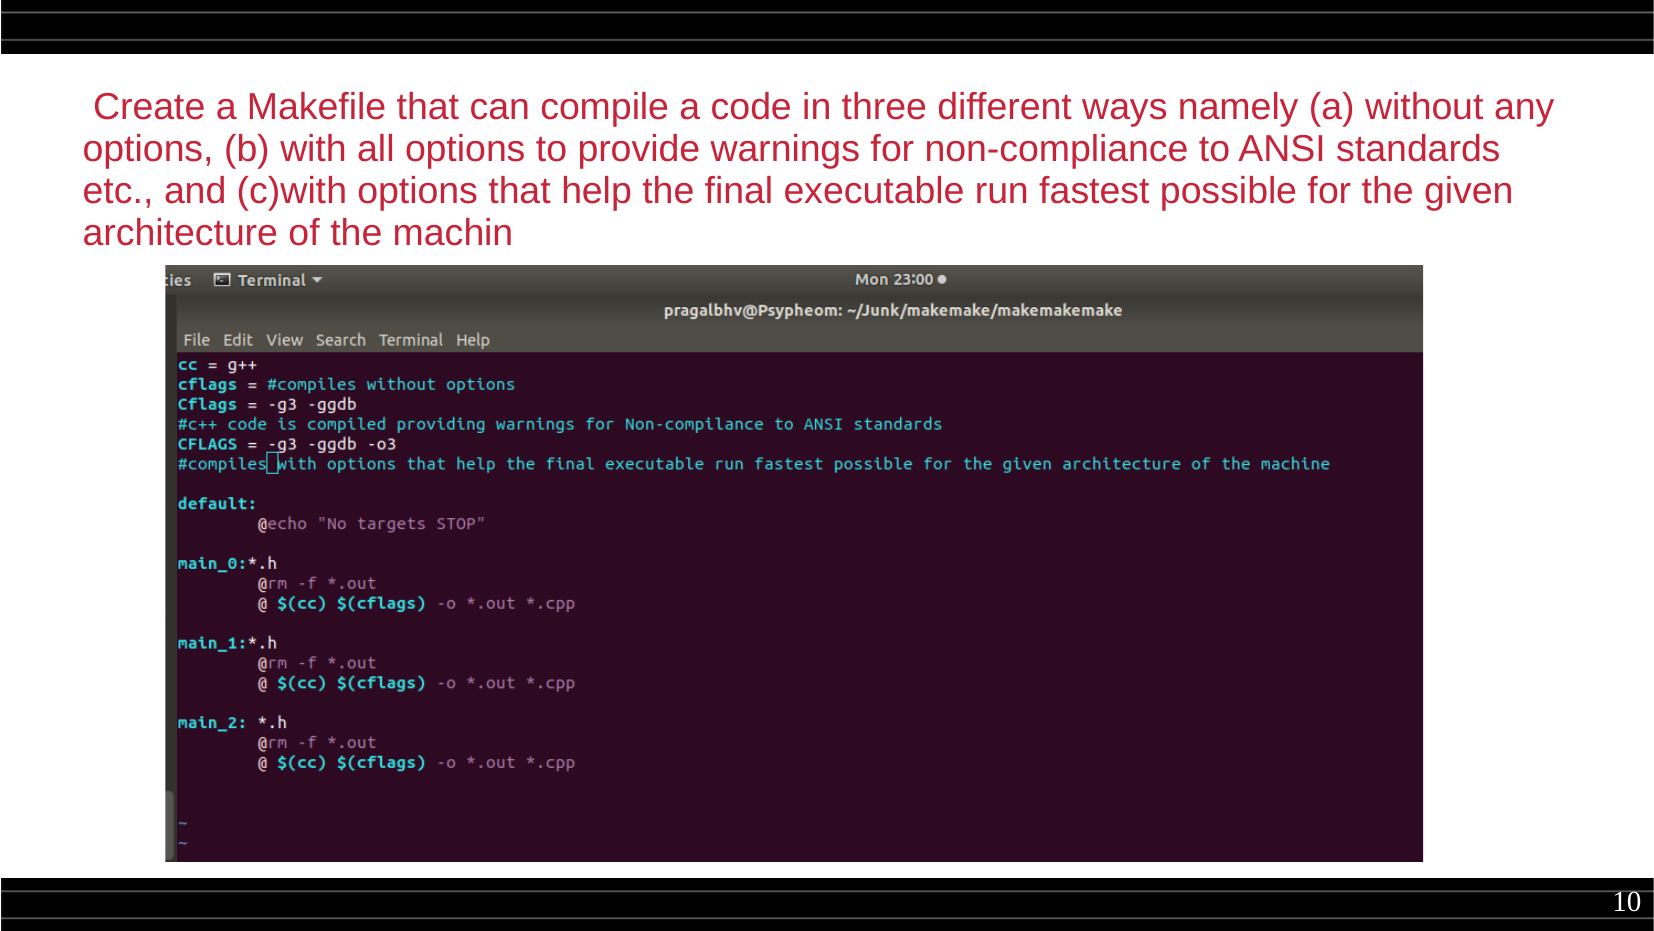

# Create a Makefile that can compile a code in three different ways namely (a) without any options, (b) with all options to provide warnings for non-compliance to ANSI standards etc., and (c)with options that help the final executable run fastest possible for the given architecture of the machin